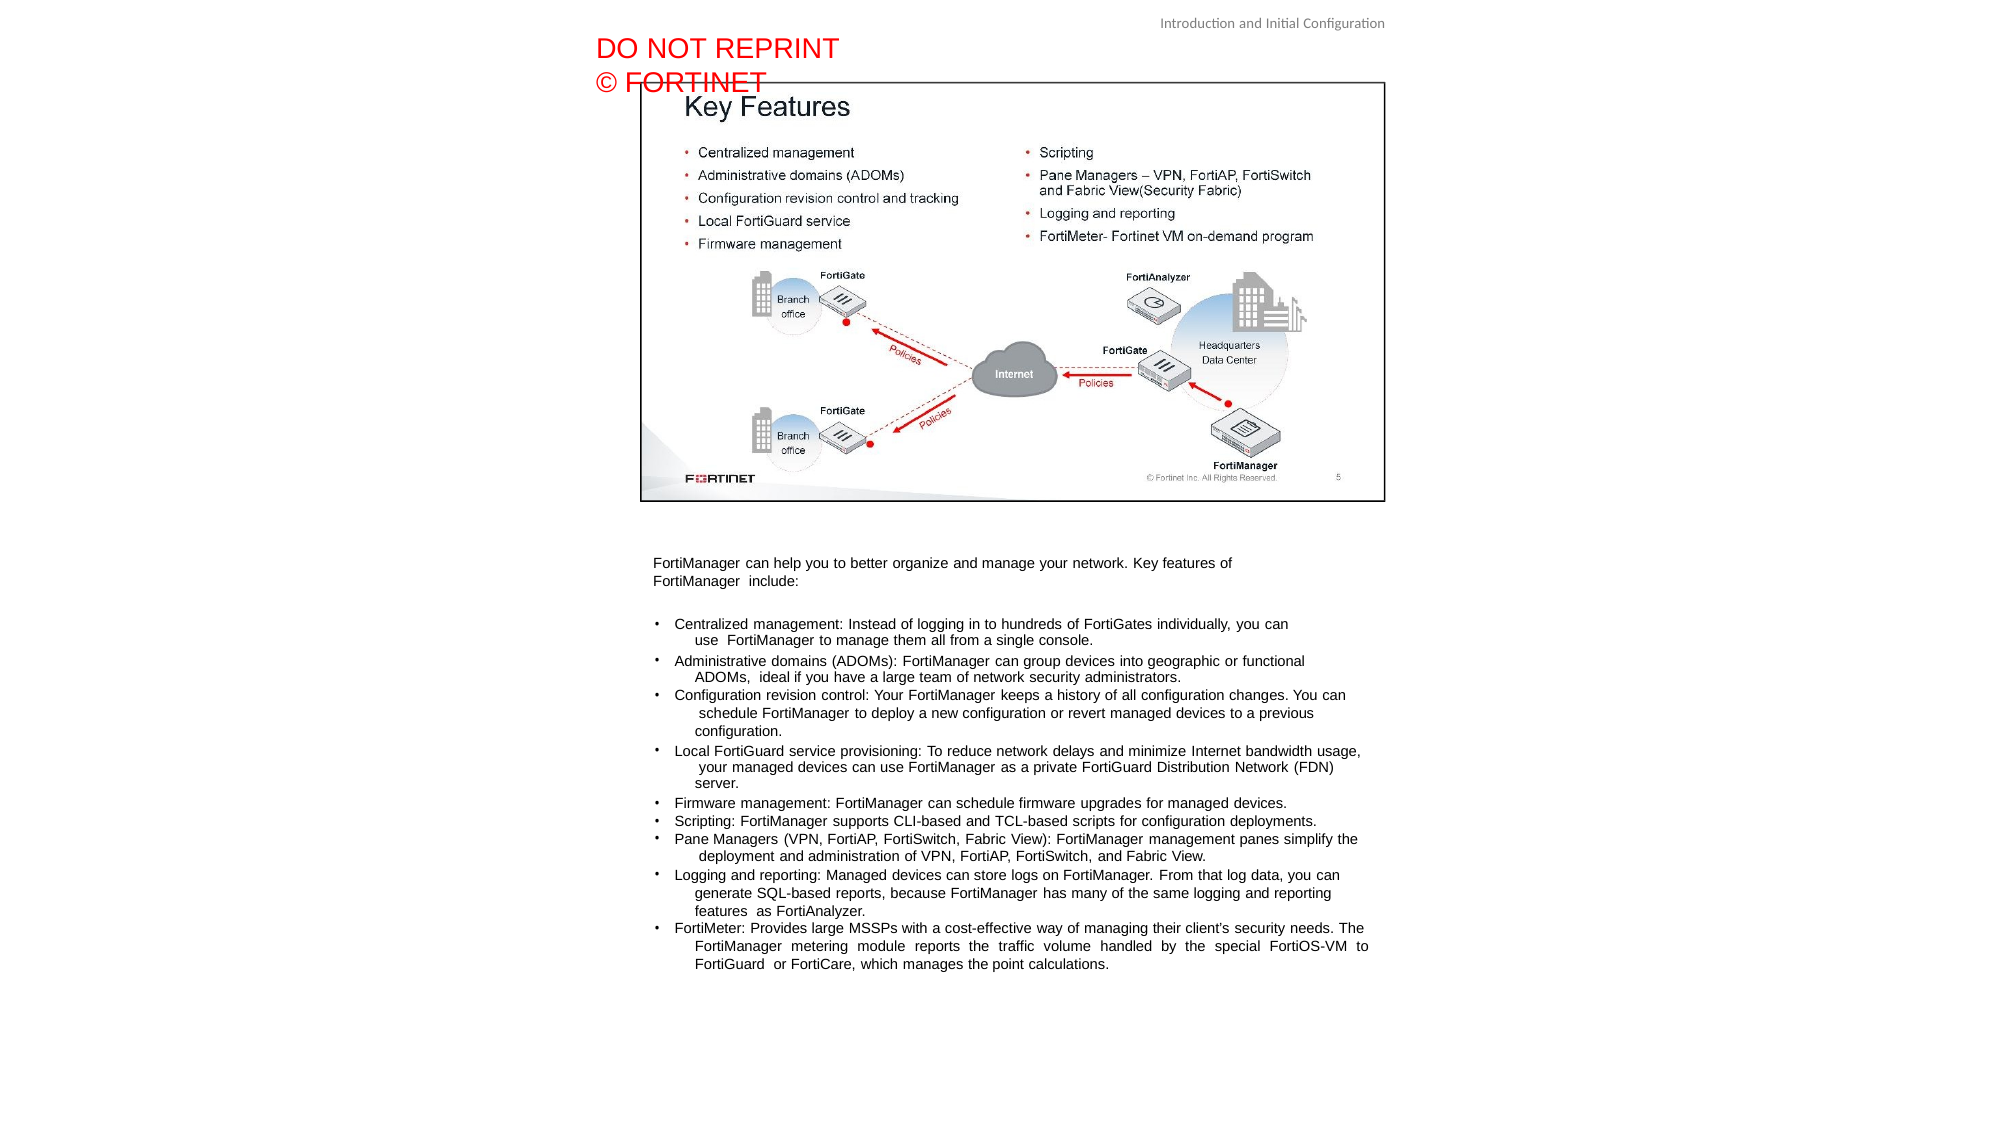

Introduction and Initial Configuration
DO NOT REPRINT
© FORTINET
FortiManager can help you to better organize and manage your network. Key features of FortiManager include:
Centralized management: Instead of logging in to hundreds of FortiGates individually, you can use FortiManager to manage them all from a single console.
Administrative domains (ADOMs): FortiManager can group devices into geographic or functional ADOMs, ideal if you have a large team of network security administrators.
Configuration revision control: Your FortiManager keeps a history of all configuration changes. You can schedule FortiManager to deploy a new configuration or revert managed devices to a previous configuration.
Local FortiGuard service provisioning: To reduce network delays and minimize Internet bandwidth usage, your managed devices can use FortiManager as a private FortiGuard Distribution Network (FDN) server.
Firmware management: FortiManager can schedule firmware upgrades for managed devices.
Scripting: FortiManager supports CLI-based and TCL-based scripts for configuration deployments.
Pane Managers (VPN, FortiAP, FortiSwitch, Fabric View): FortiManager management panes simplify the deployment and administration of VPN, FortiAP, FortiSwitch, and Fabric View.
Logging and reporting: Managed devices can store logs on FortiManager. From that log data, you can generate SQL-based reports, because FortiManager has many of the same logging and reporting features as FortiAnalyzer.
FortiMeter: Provides large MSSPs with a cost-effective way of managing their client’s security needs. The FortiManager metering module reports the traffic volume handled by the special FortiOS-VM to FortiGuard or FortiCare, which manages the point calculations.
FortiManager 6.2 Study Guide
1